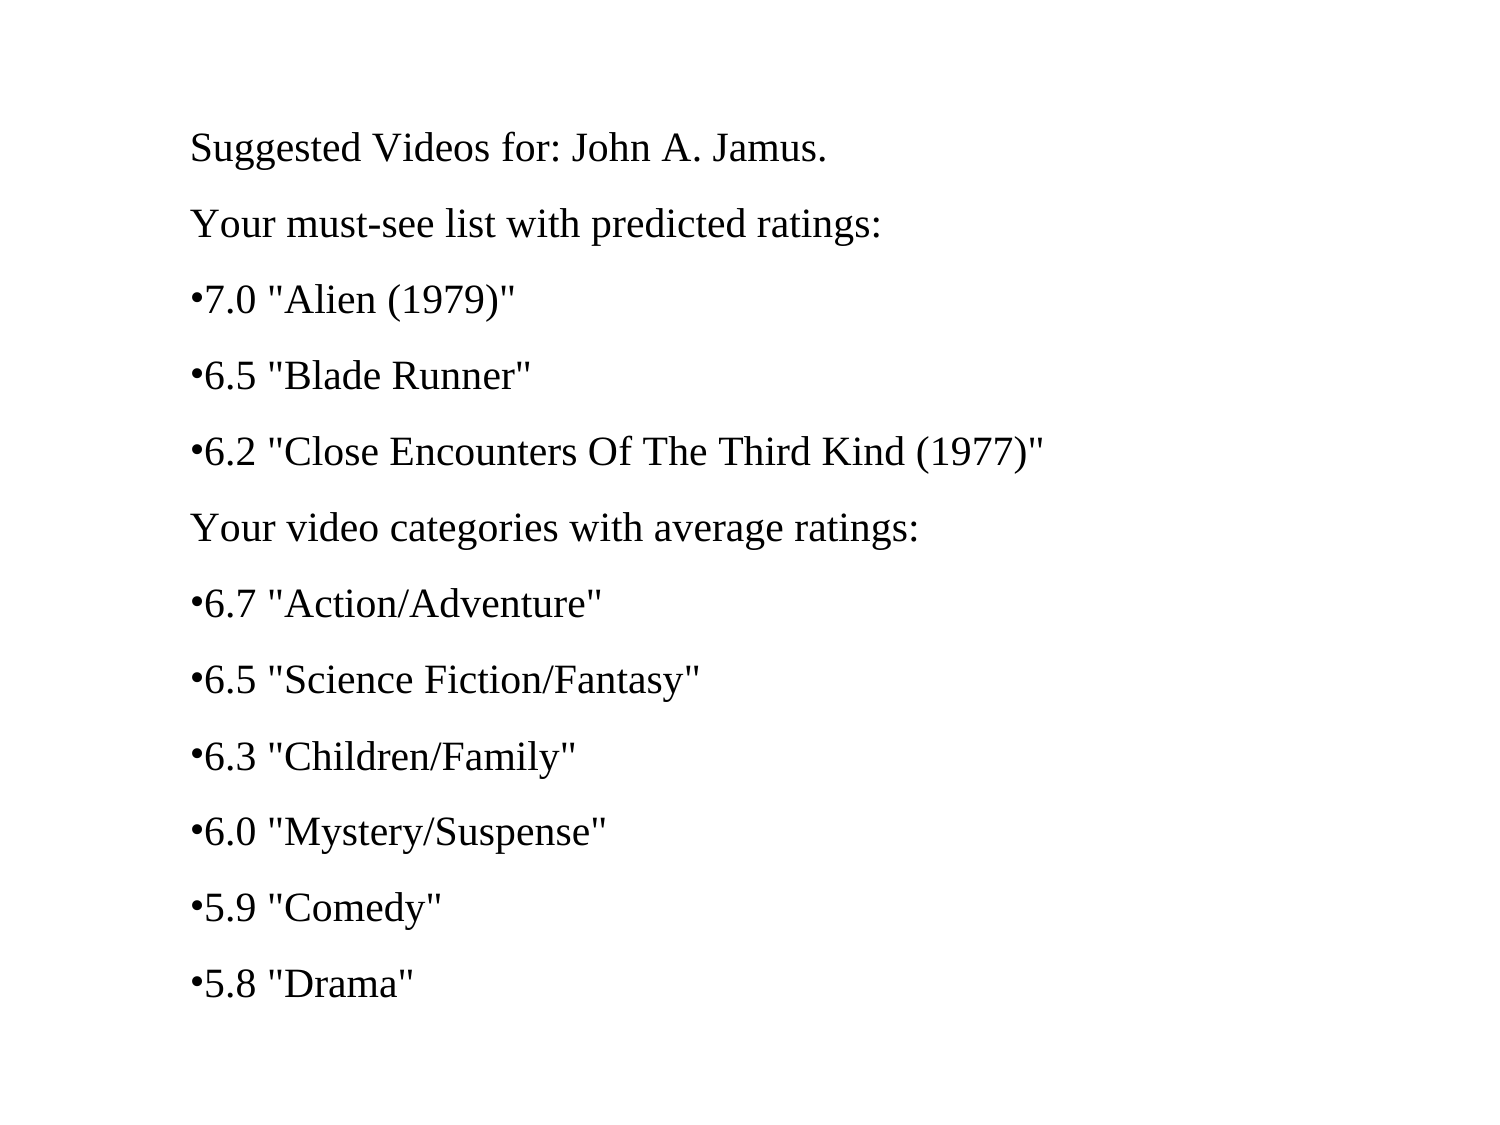

Suggested Videos for: John A. Jamus.
Your must-see list with predicted ratings:
7.0 "Alien (1979)"
6.5 "Blade Runner"
6.2 "Close Encounters Of The Third Kind (1977)"
Your video categories with average ratings:
6.7 "Action/Adventure"
6.5 "Science Fiction/Fantasy"
6.3 "Children/Family"
6.0 "Mystery/Suspense"
5.9 "Comedy"
5.8 "Drama"